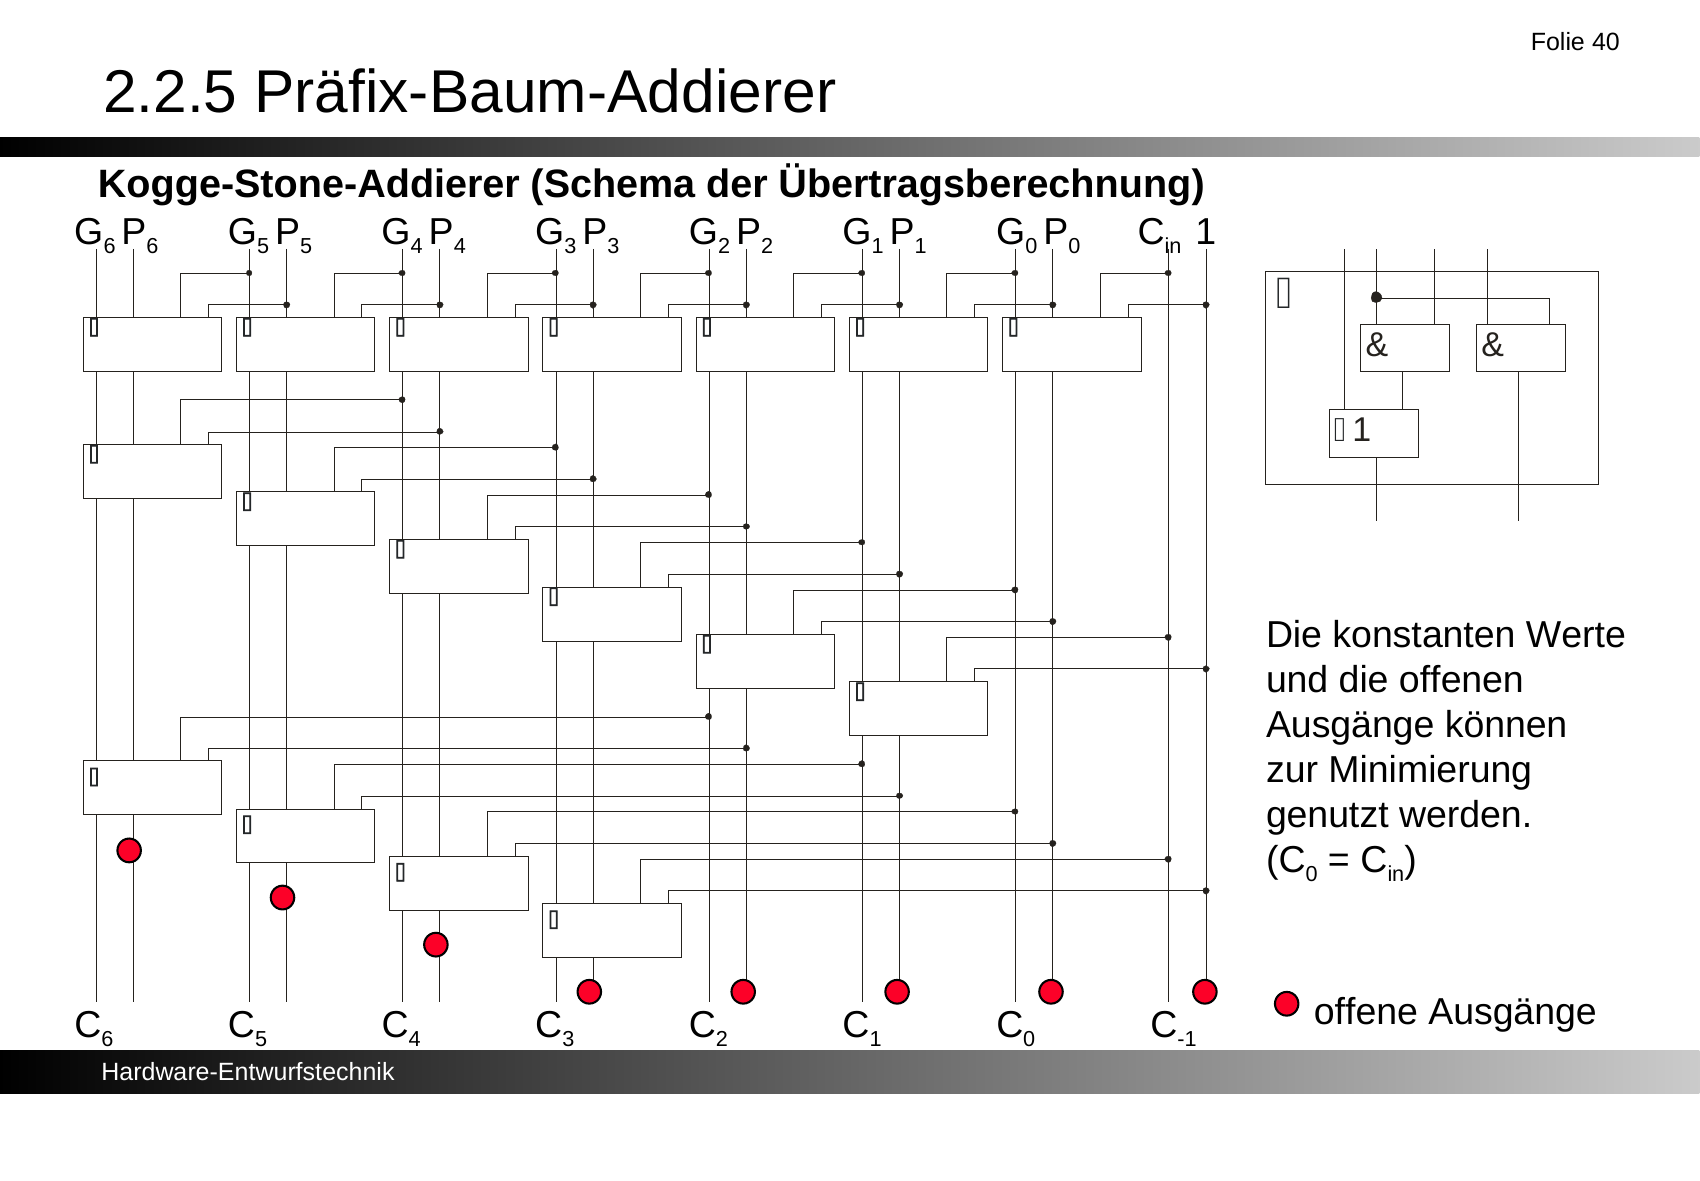

# 2.2.5 Präfix-Baum-Addierer
Kogge-Stone-Addierer (Schema der Übertragsberechnung)
G6
P6
G5
P5
G4
P4
G3
P3
G2
P2
G1
P1
G0
P0
Cin
1
Die konstanten Werte und die offenen Ausgänge können zur Minimierung genutzt werden.
(C0 = Cin)
offene Ausgänge
C6
C5
C4
C3
C2
C1
C0
C-1